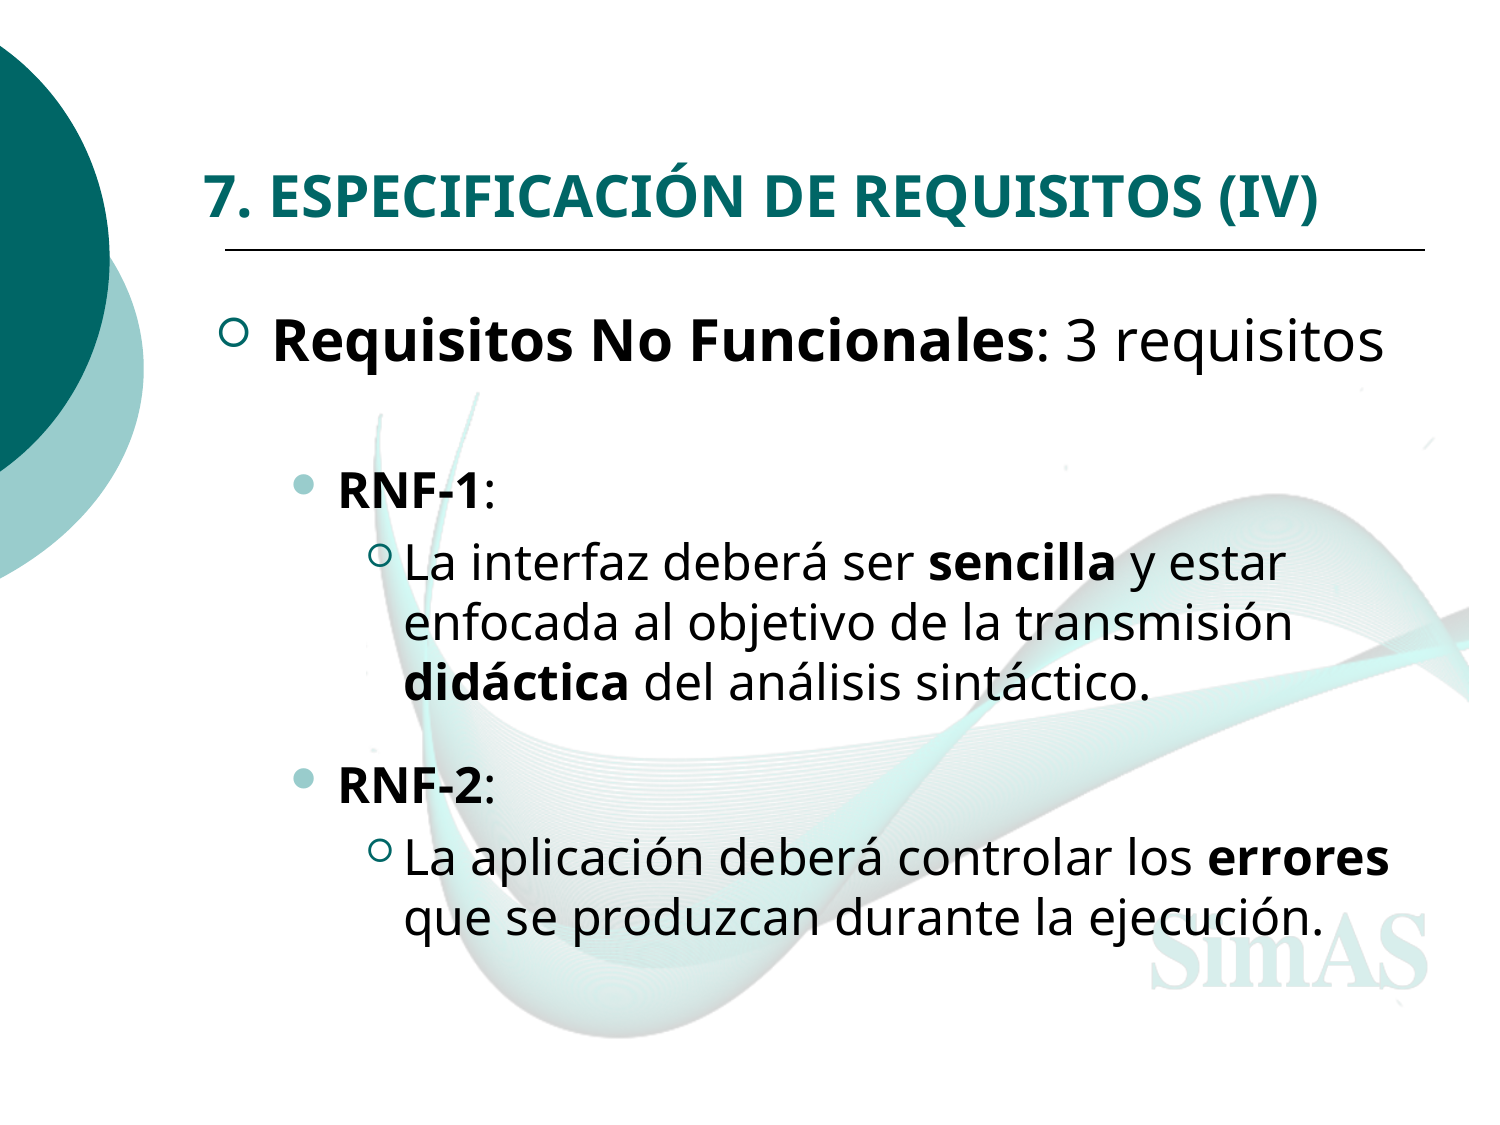

# 7. ESPECIFICACIÓN DE REQUISITOS (IV)
Requisitos No Funcionales: 3 requisitos
RNF-1:
La interfaz deberá ser sencilla y estar enfocada al objetivo de la transmisión didáctica del análisis sintáctico.
RNF-2:
La aplicación deberá controlar los errores que se produzcan durante la ejecución.